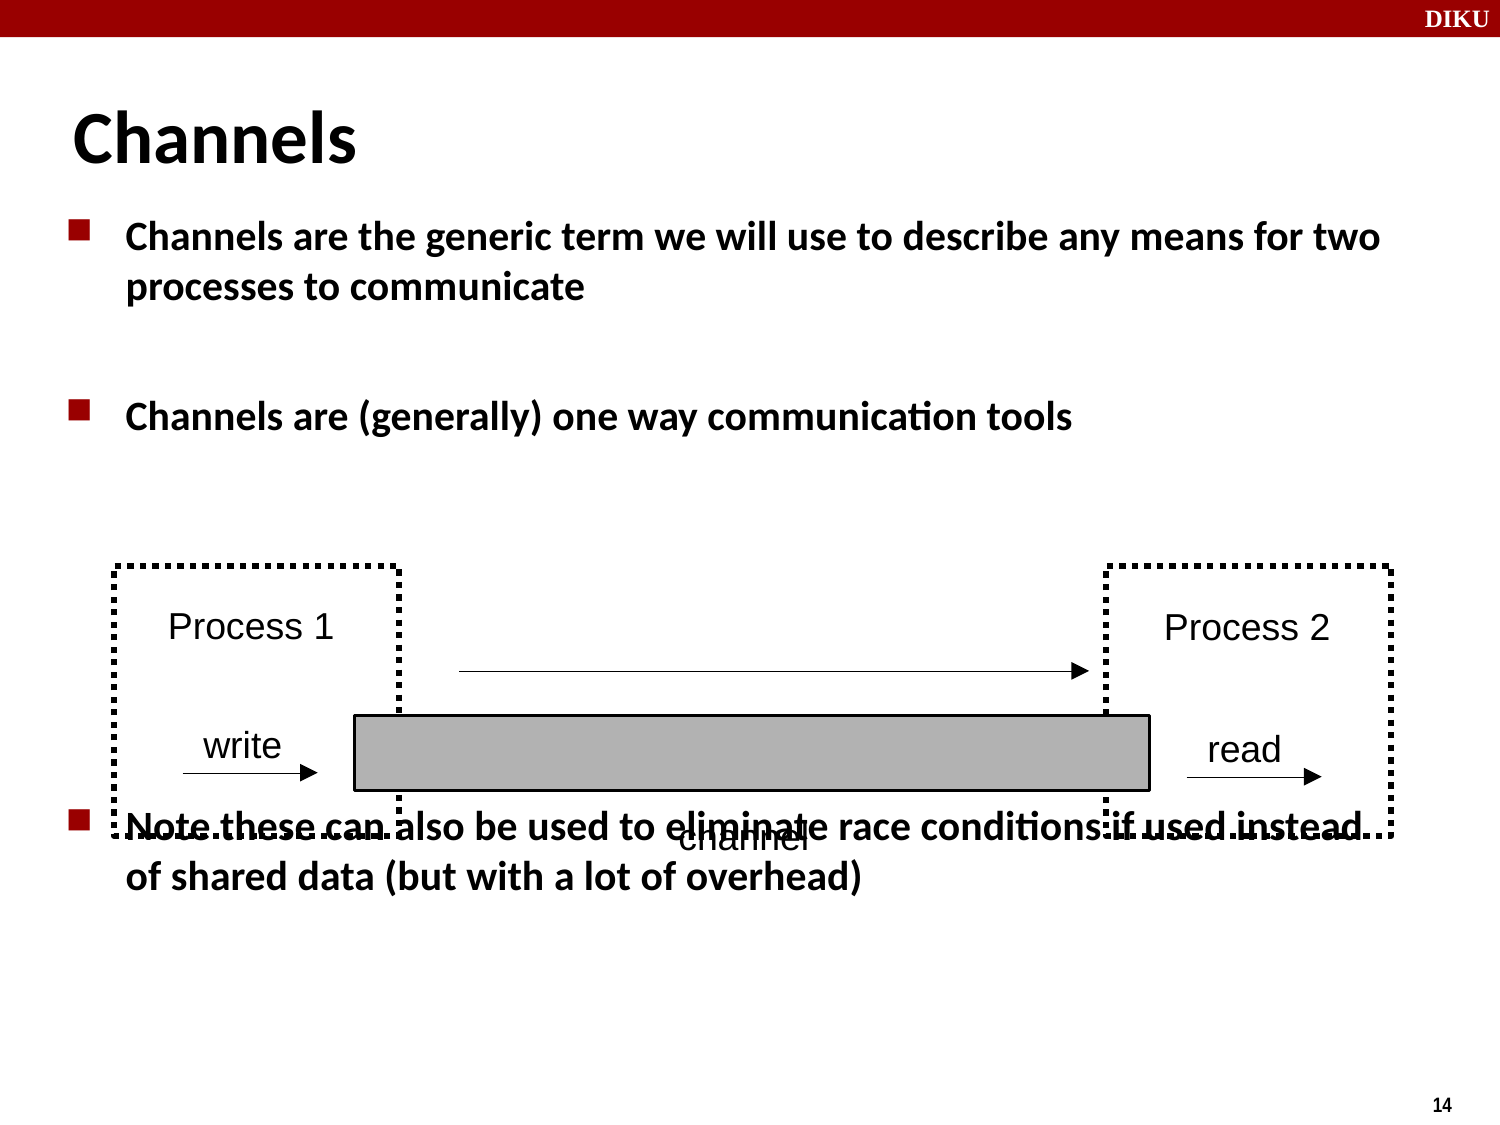

Channels
Channels are the generic term we will use to describe any means for two processes to communicate
Channels are (generally) one way communication tools
Note these can also be used to eliminate race conditions if used instead of shared data (but with a lot of overhead)
Process 1
Process 2
write
read
channel